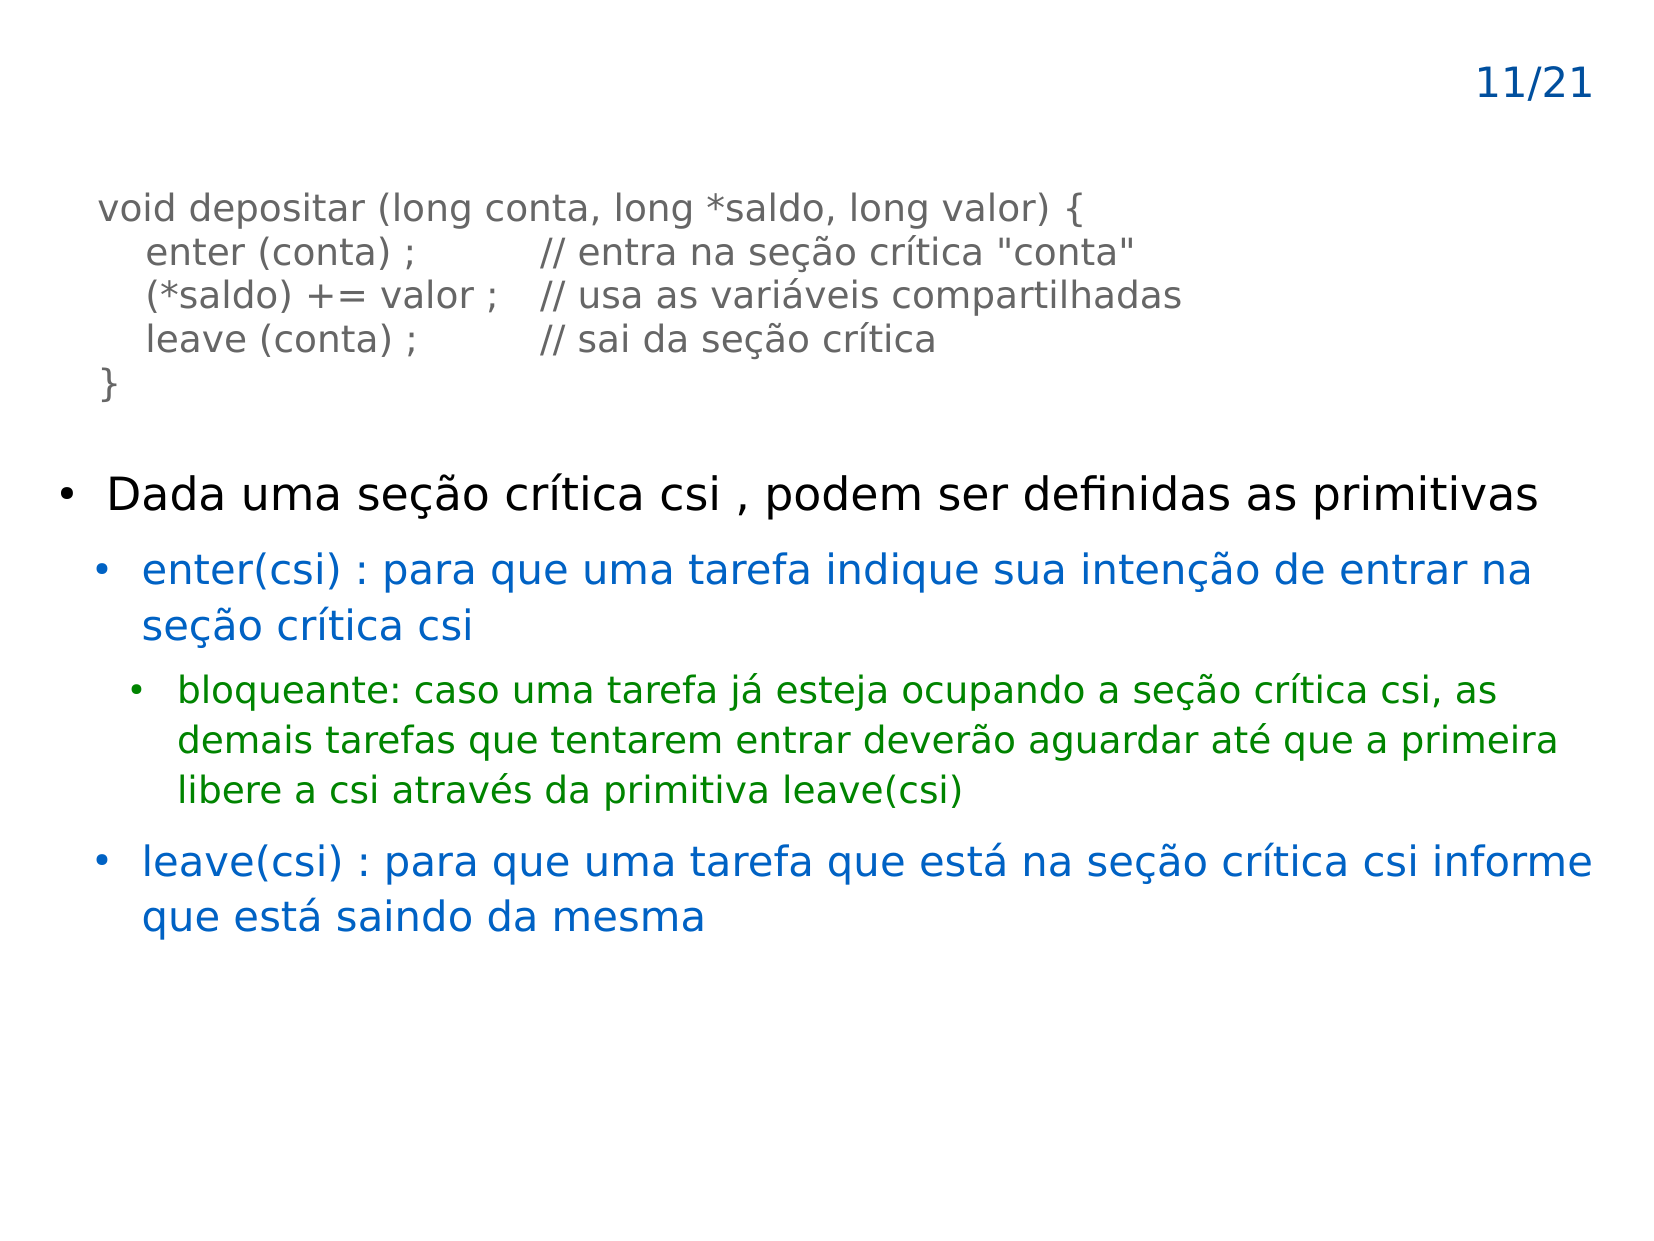

#
11
void depositar (long conta, long *saldo, long valor) {
 enter (conta) ; 		// entra na seção crítica "conta"
 (*saldo) += valor ; 	// usa as variáveis compartilhadas
 leave (conta) ; 		// sai da seção crítica
}
Dada uma seção crítica csi , podem ser definidas as primitivas
enter(csi) : para que uma tarefa indique sua intenção de entrar na seção crítica csi
bloqueante: caso uma tarefa já esteja ocupando a seção crítica csi, as demais tarefas que tentarem entrar deverão aguardar até que a primeira libere a csi através da primitiva leave(csi)
leave(csi) : para que uma tarefa que está na seção crítica csi informe que está saindo da mesma